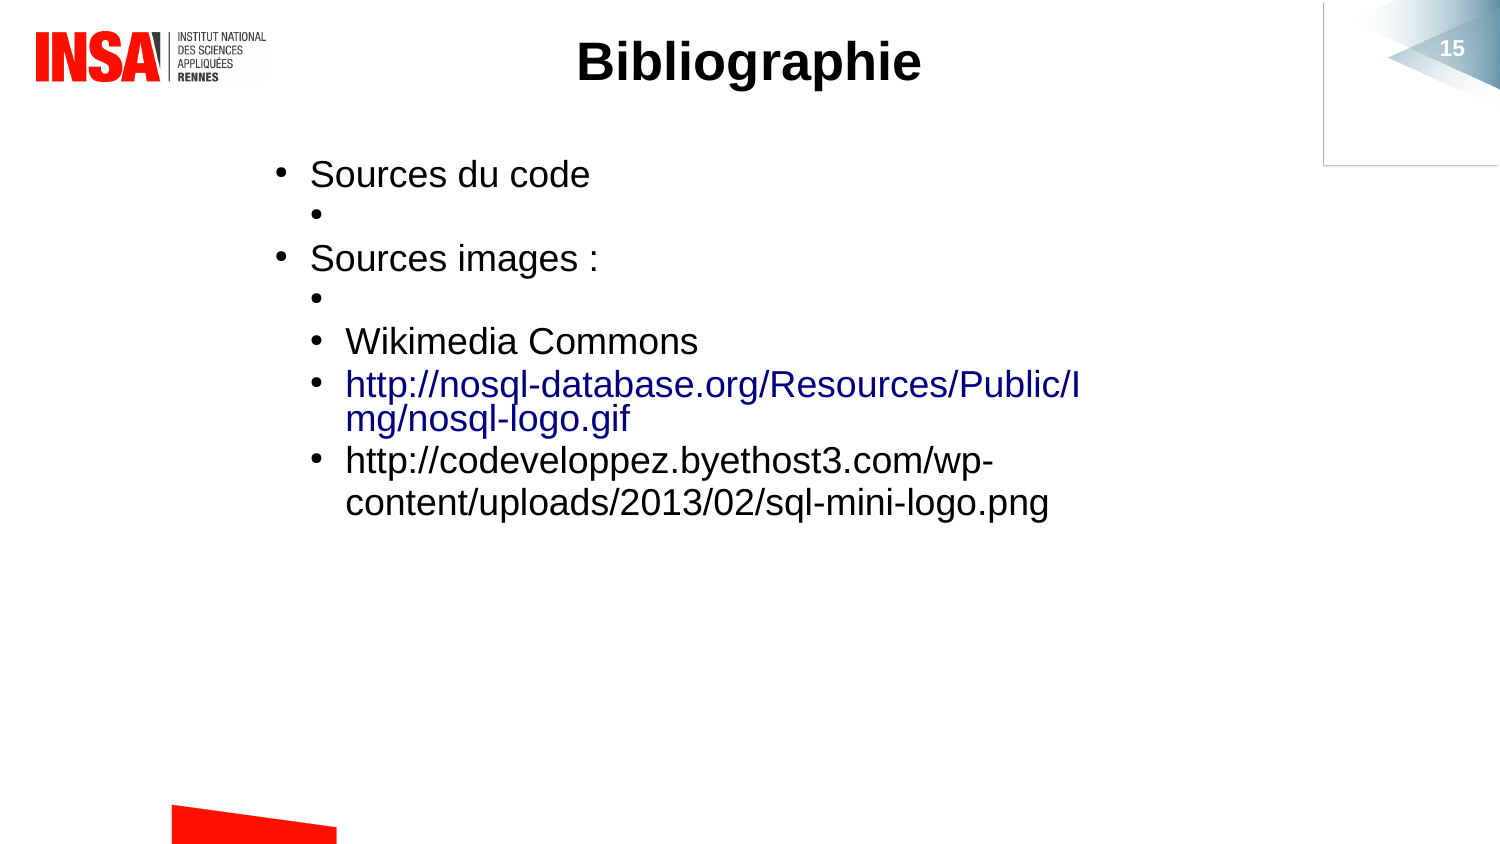

Bibliographie
Sources du code
Sources images :
Wikimedia Commons
http://nosql-database.org/Resources/Public/Img/nosql-logo.gif
http://codeveloppez.byethost3.com/wp-content/uploads/2013/02/sql-mini-logo.png